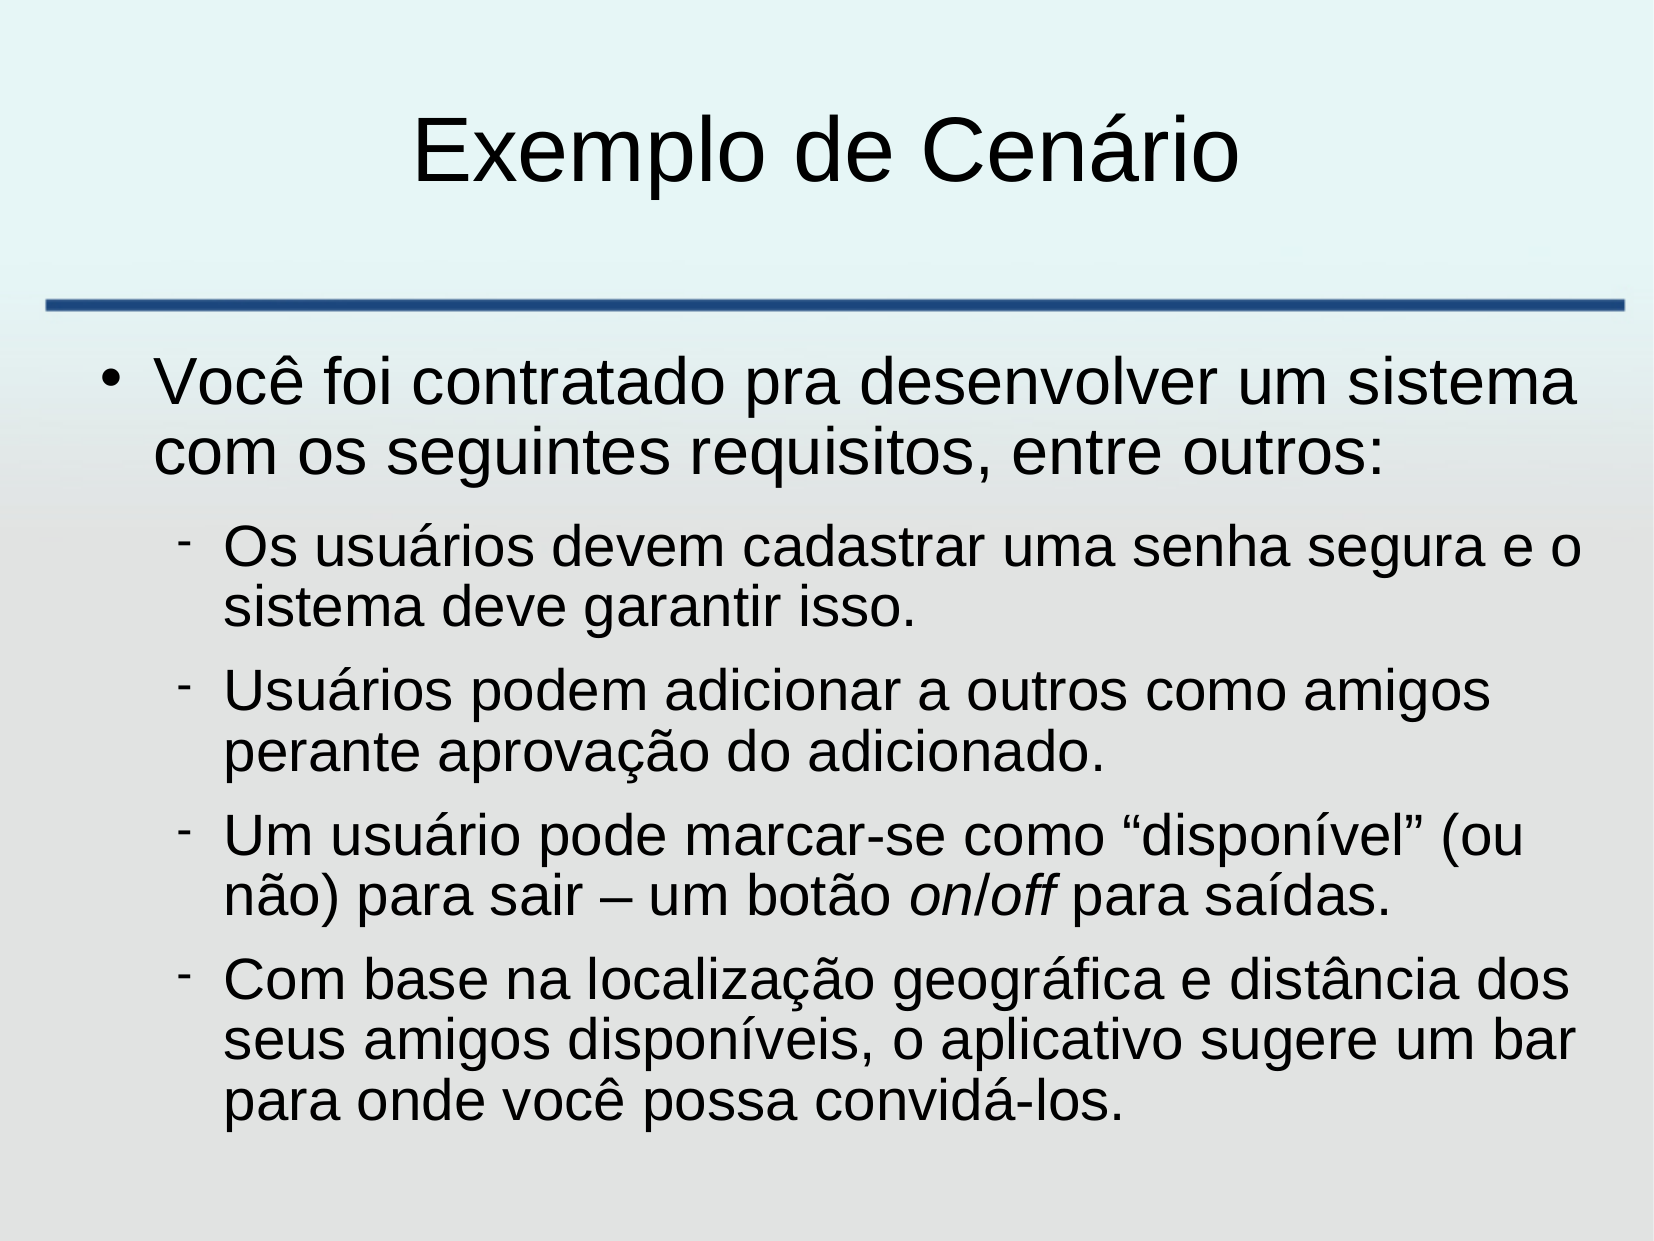

# Exemplo de Cenário
Você foi contratado pra desenvolver um sistema com os seguintes requisitos, entre outros:
Os usuários devem cadastrar uma senha segura e o sistema deve garantir isso.
Usuários podem adicionar a outros como amigos perante aprovação do adicionado.
Um usuário pode marcar-se como “disponível” (ou não) para sair – um botão on/off para saídas.
Com base na localização geográfica e distância dos seus amigos disponíveis, o aplicativo sugere um bar para onde você possa convidá-los.